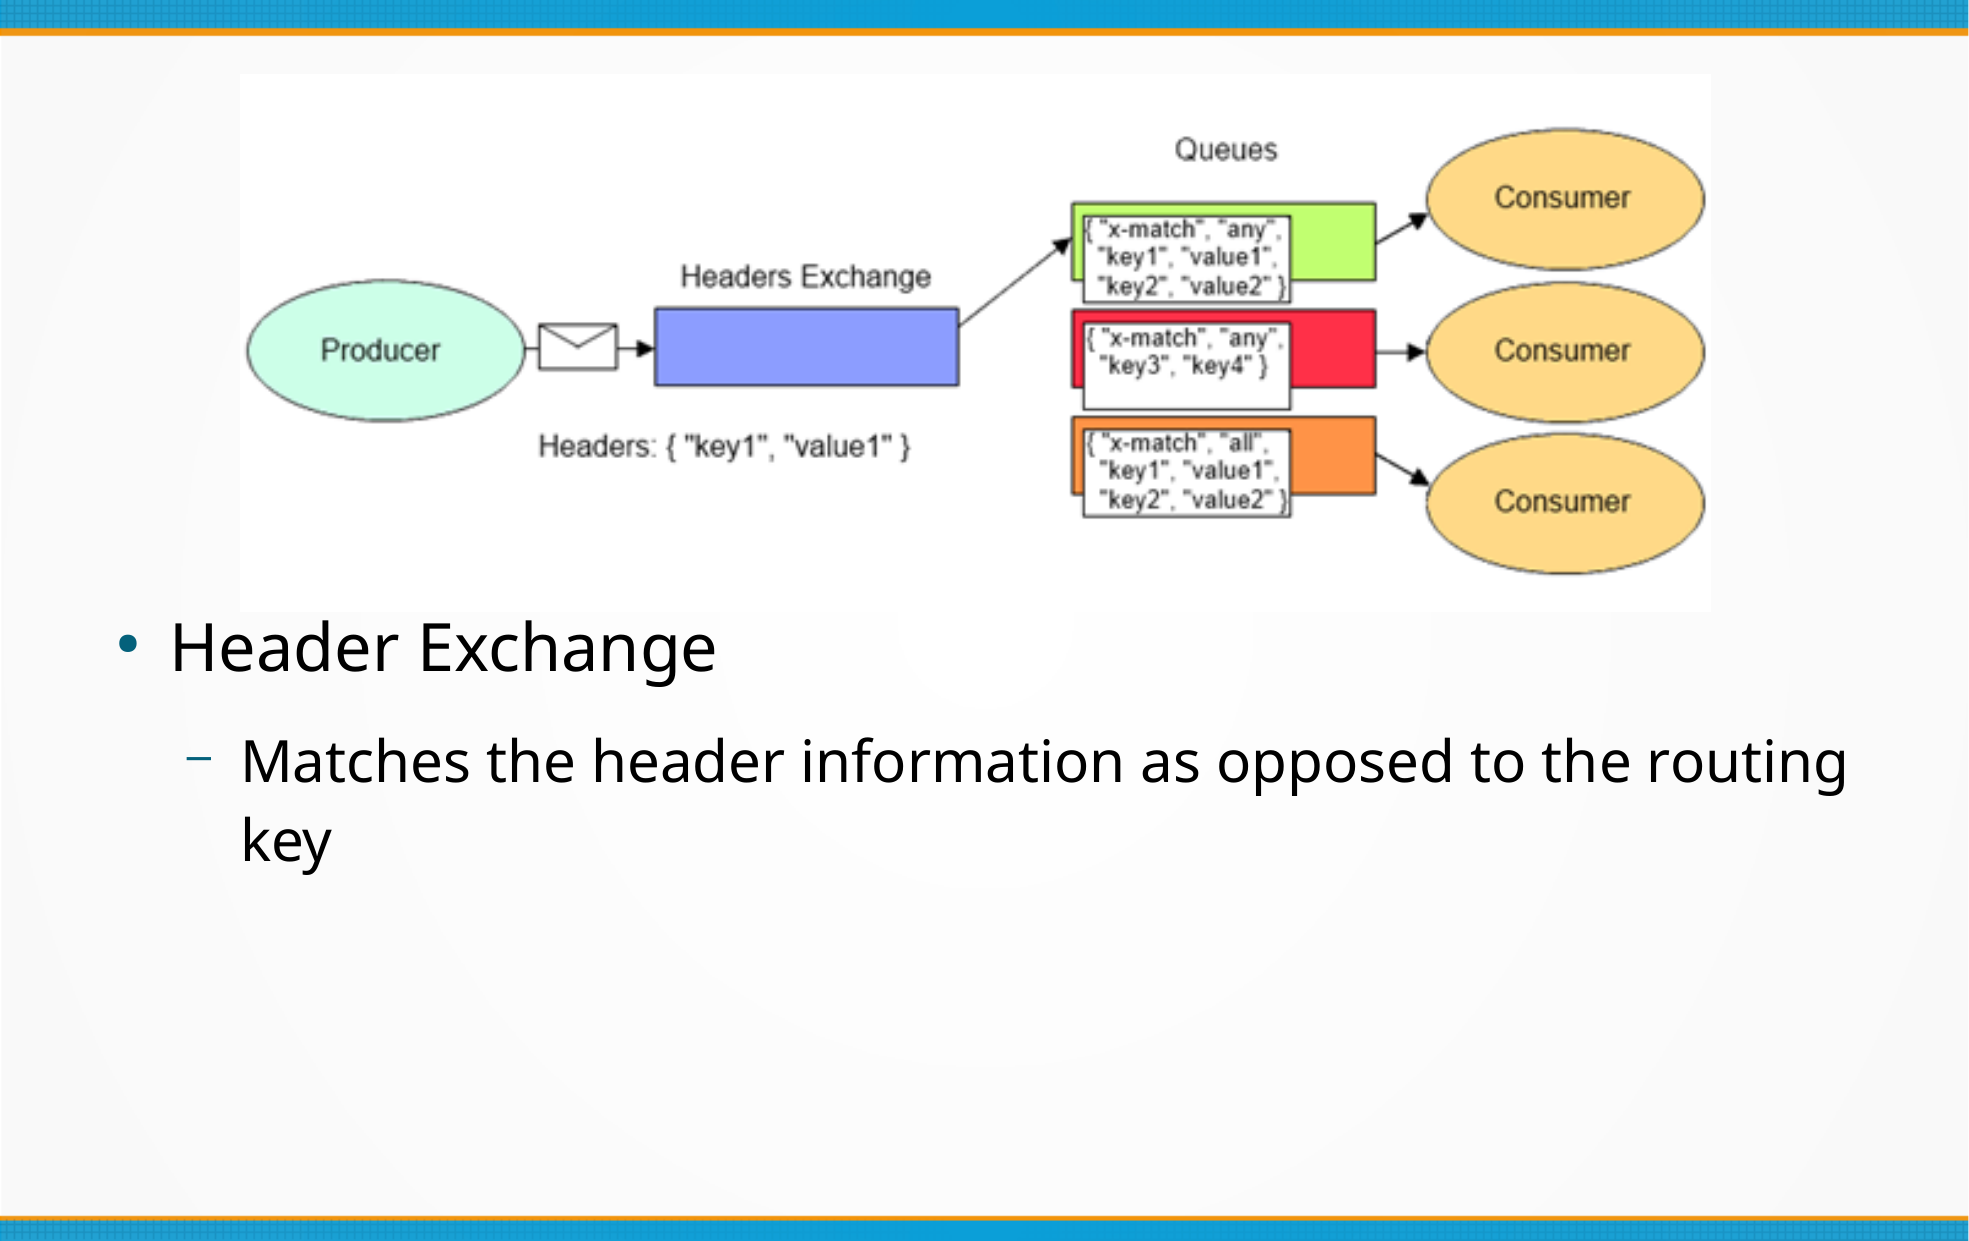

# Header Exchange
Matches the header information as opposed to the routing key